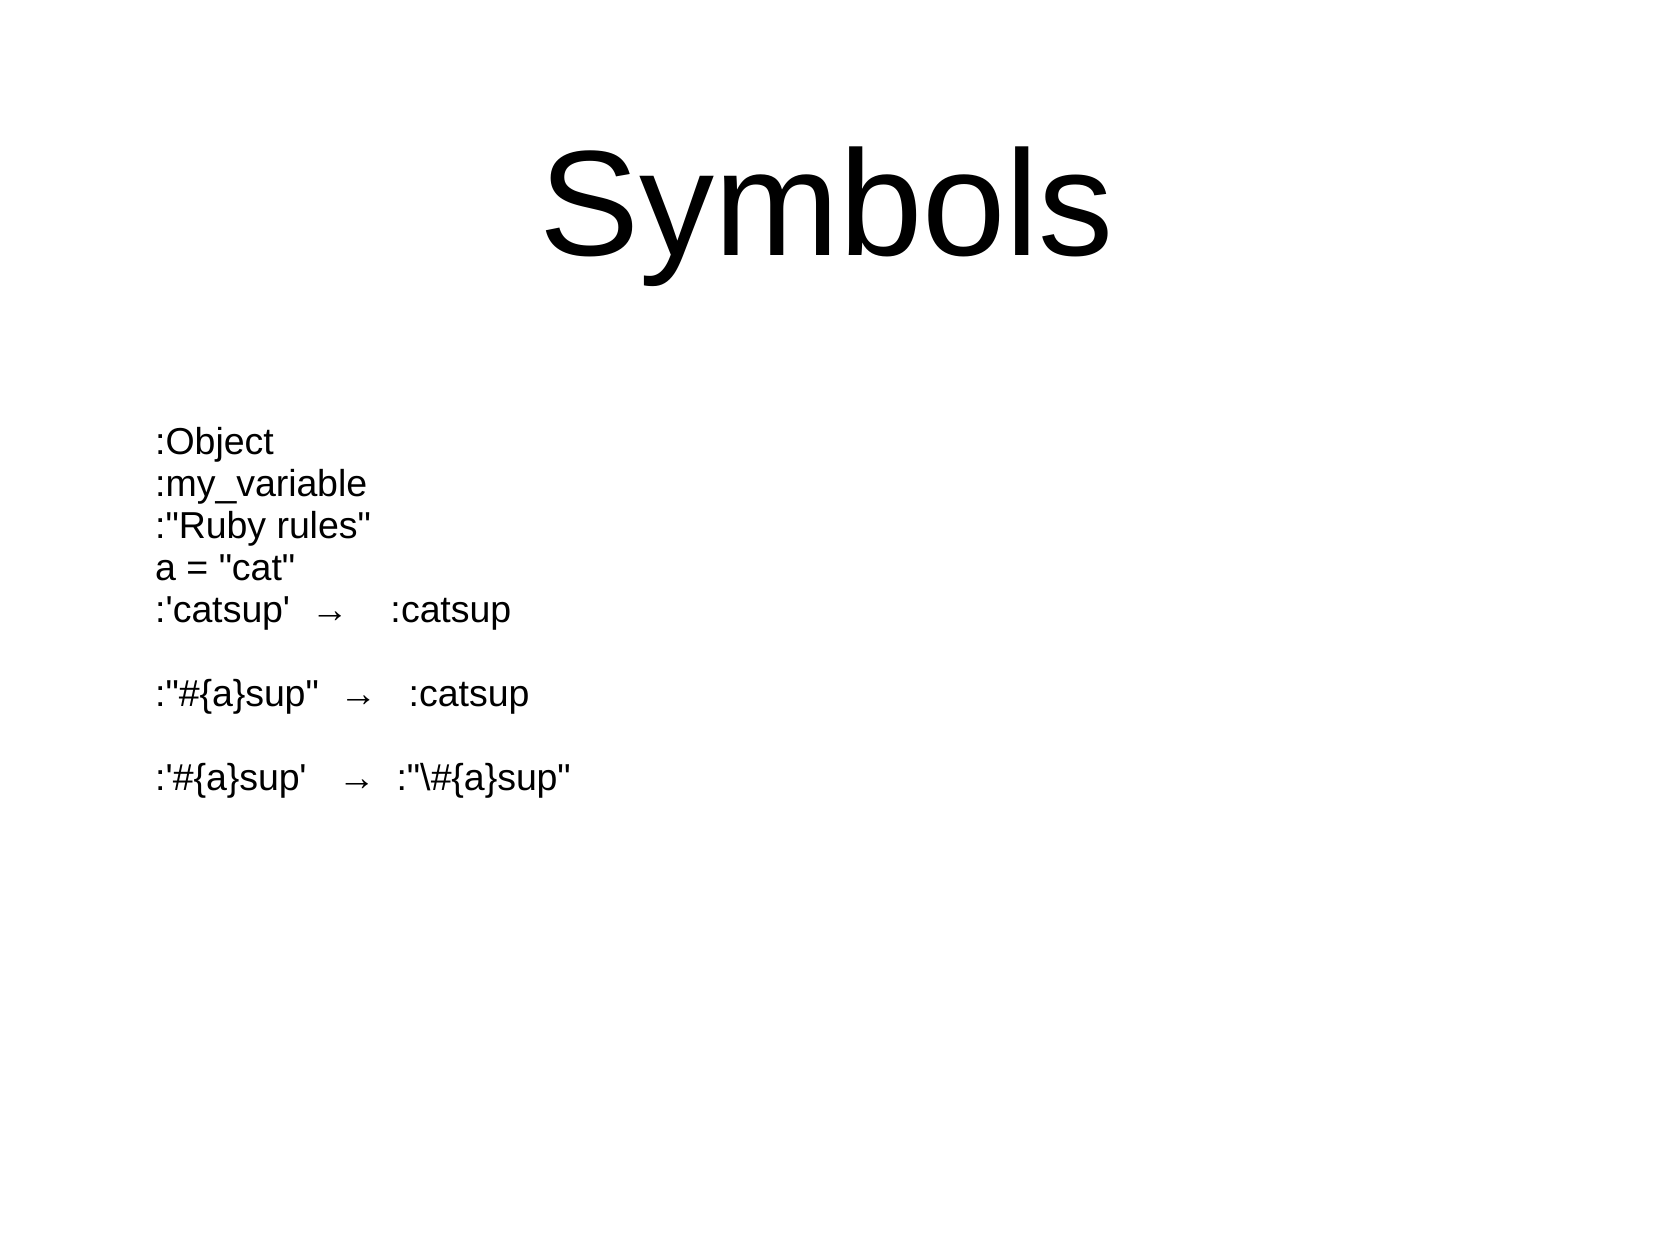

Symbols
:Object
:my_variable
:"Ruby rules"
a = "cat"
:'catsup' → :catsup
:"#{a}sup" → :catsup
:'#{a}sup' → :"\#{a}sup"